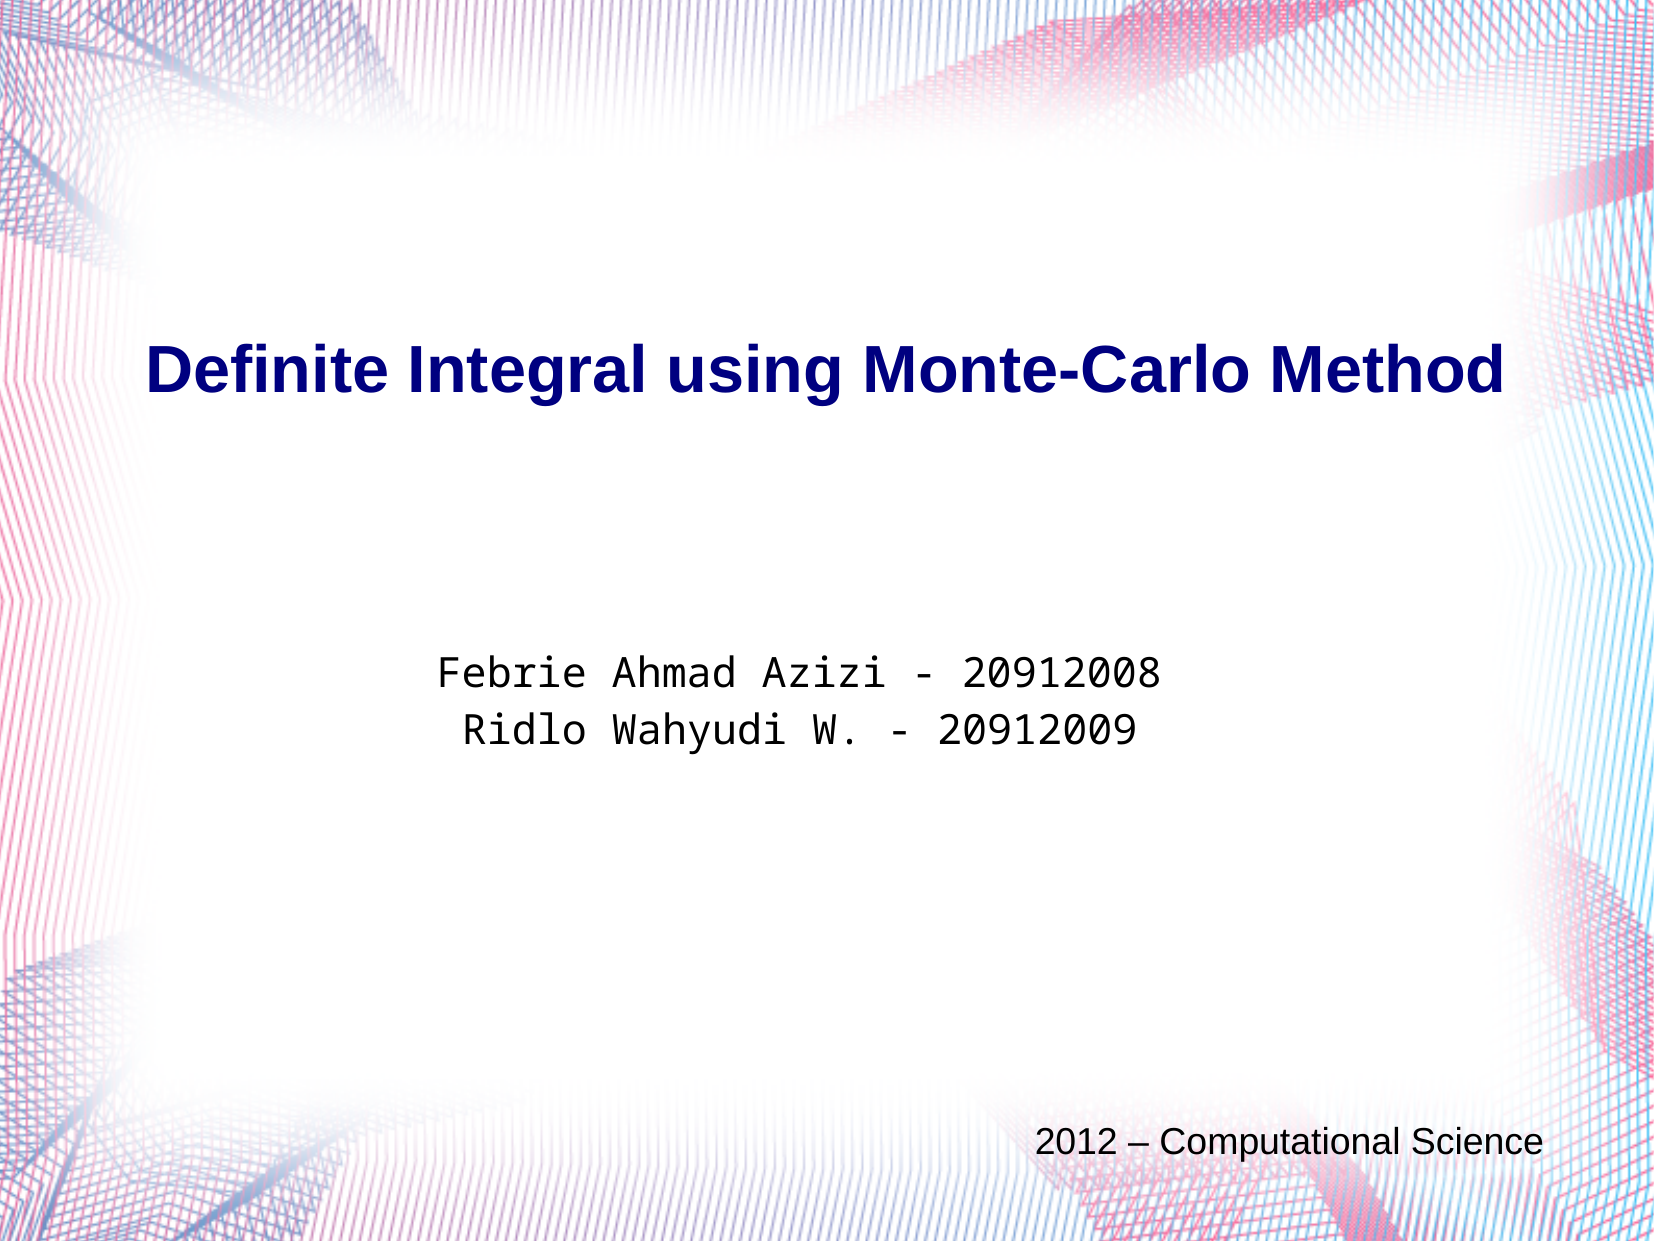

# Definite Integral using Monte-Carlo Method
Febrie Ahmad Azizi - 20912008
Ridlo Wahyudi W. - 20912009
2012 – Computational Science